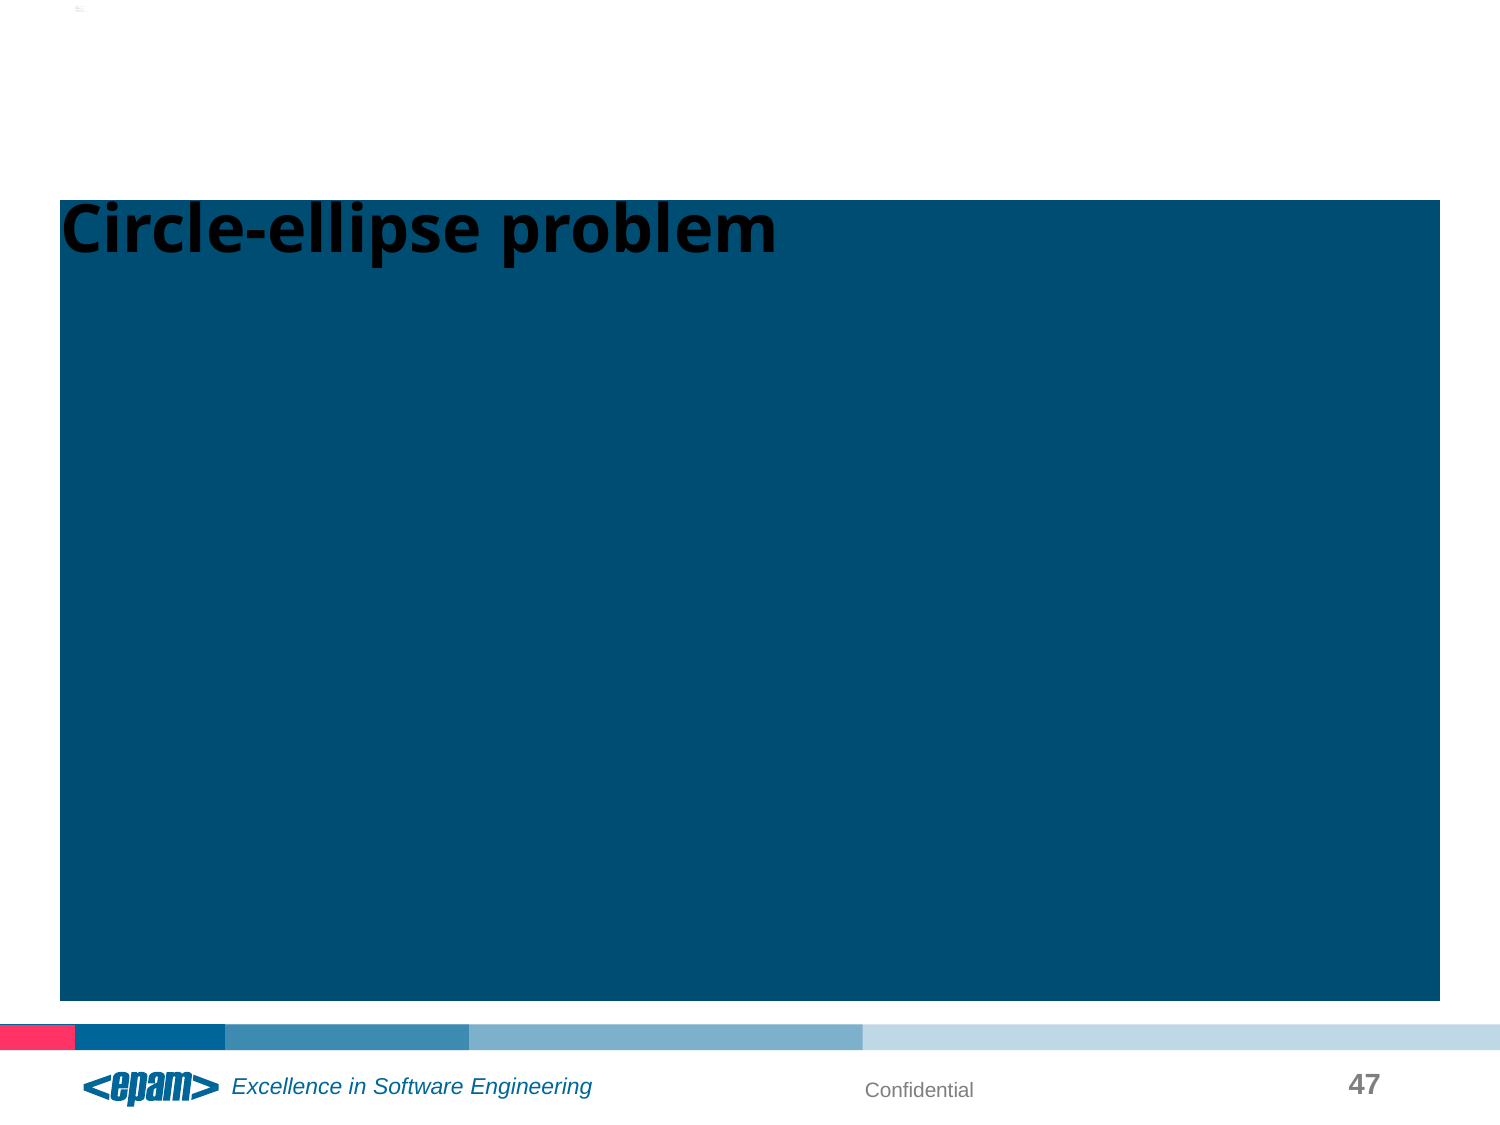

# class Ellipse(xSize: Float, ySize: Float){
 var x = xSize
 var y = ySize
 def stretchX(dx: Float) { x += dx }
 def stretchY(dy: Float) { y += dy }
}
class Circle(radius: Float) extends
 Ellipse(2 * radius, 2 * radius)
// circle's contract x == y is satisfied
// but could be violated after call of stretchX or stretchY
Circle-ellipse problem
Confidential